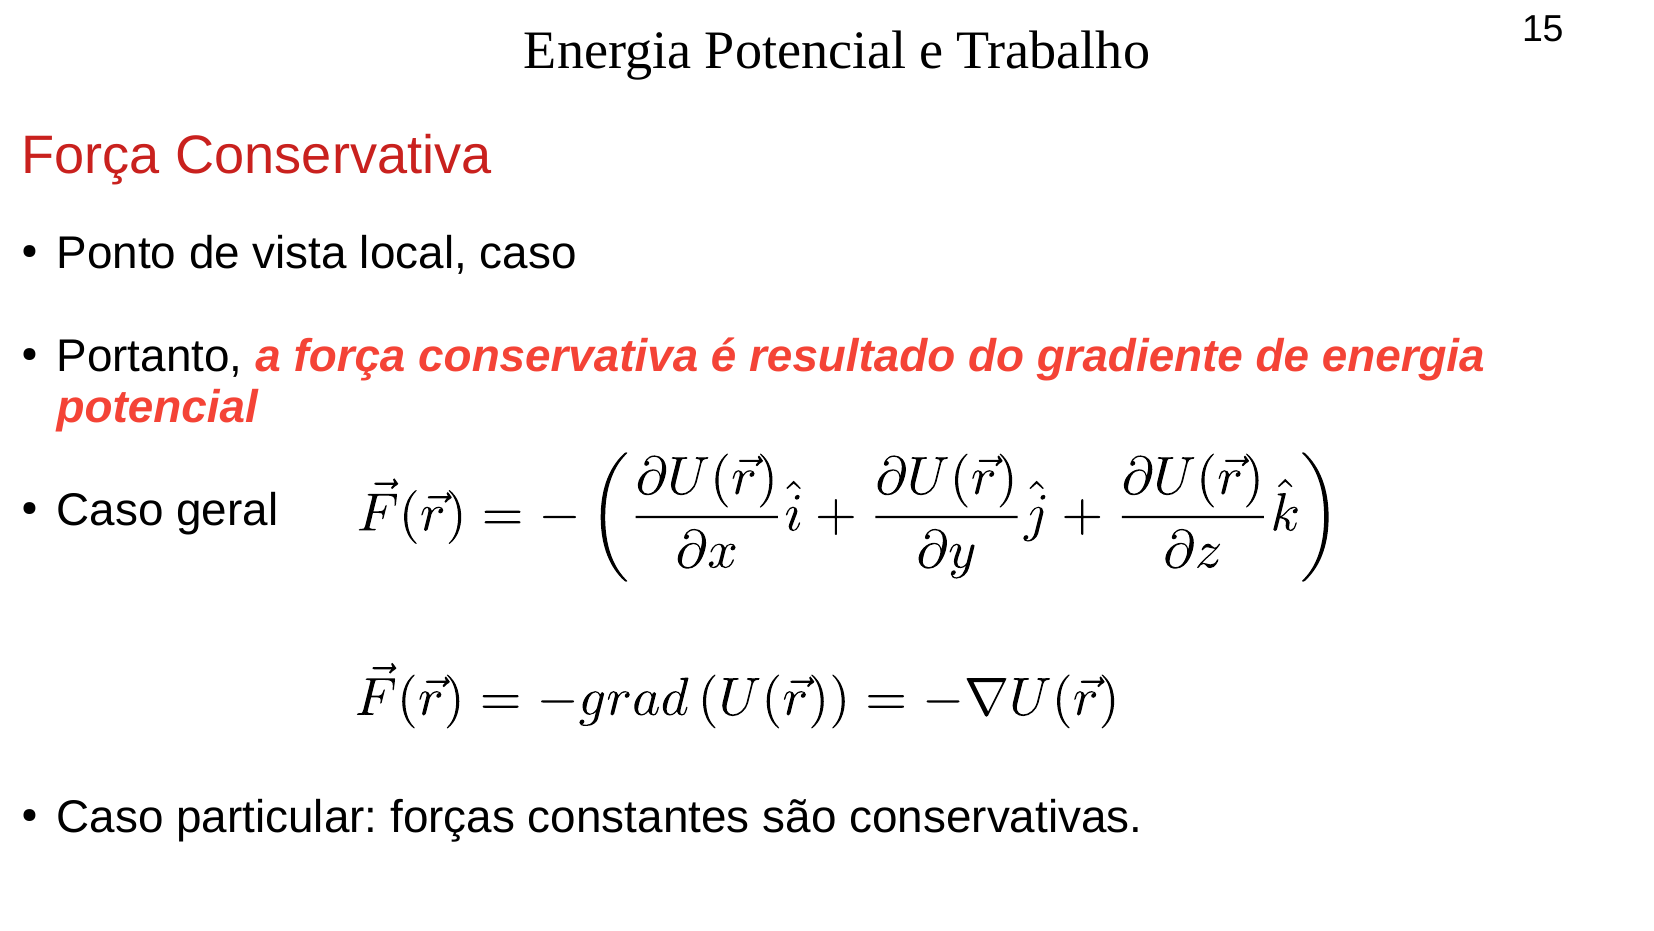

Energia Potencial e Trabalho
Força Conservativa
Ponto de vista local, caso
Portanto, a força conservativa é resultado do gradiente de energia potencial
Caso geral
Caso particular: forças constantes são conservativas.